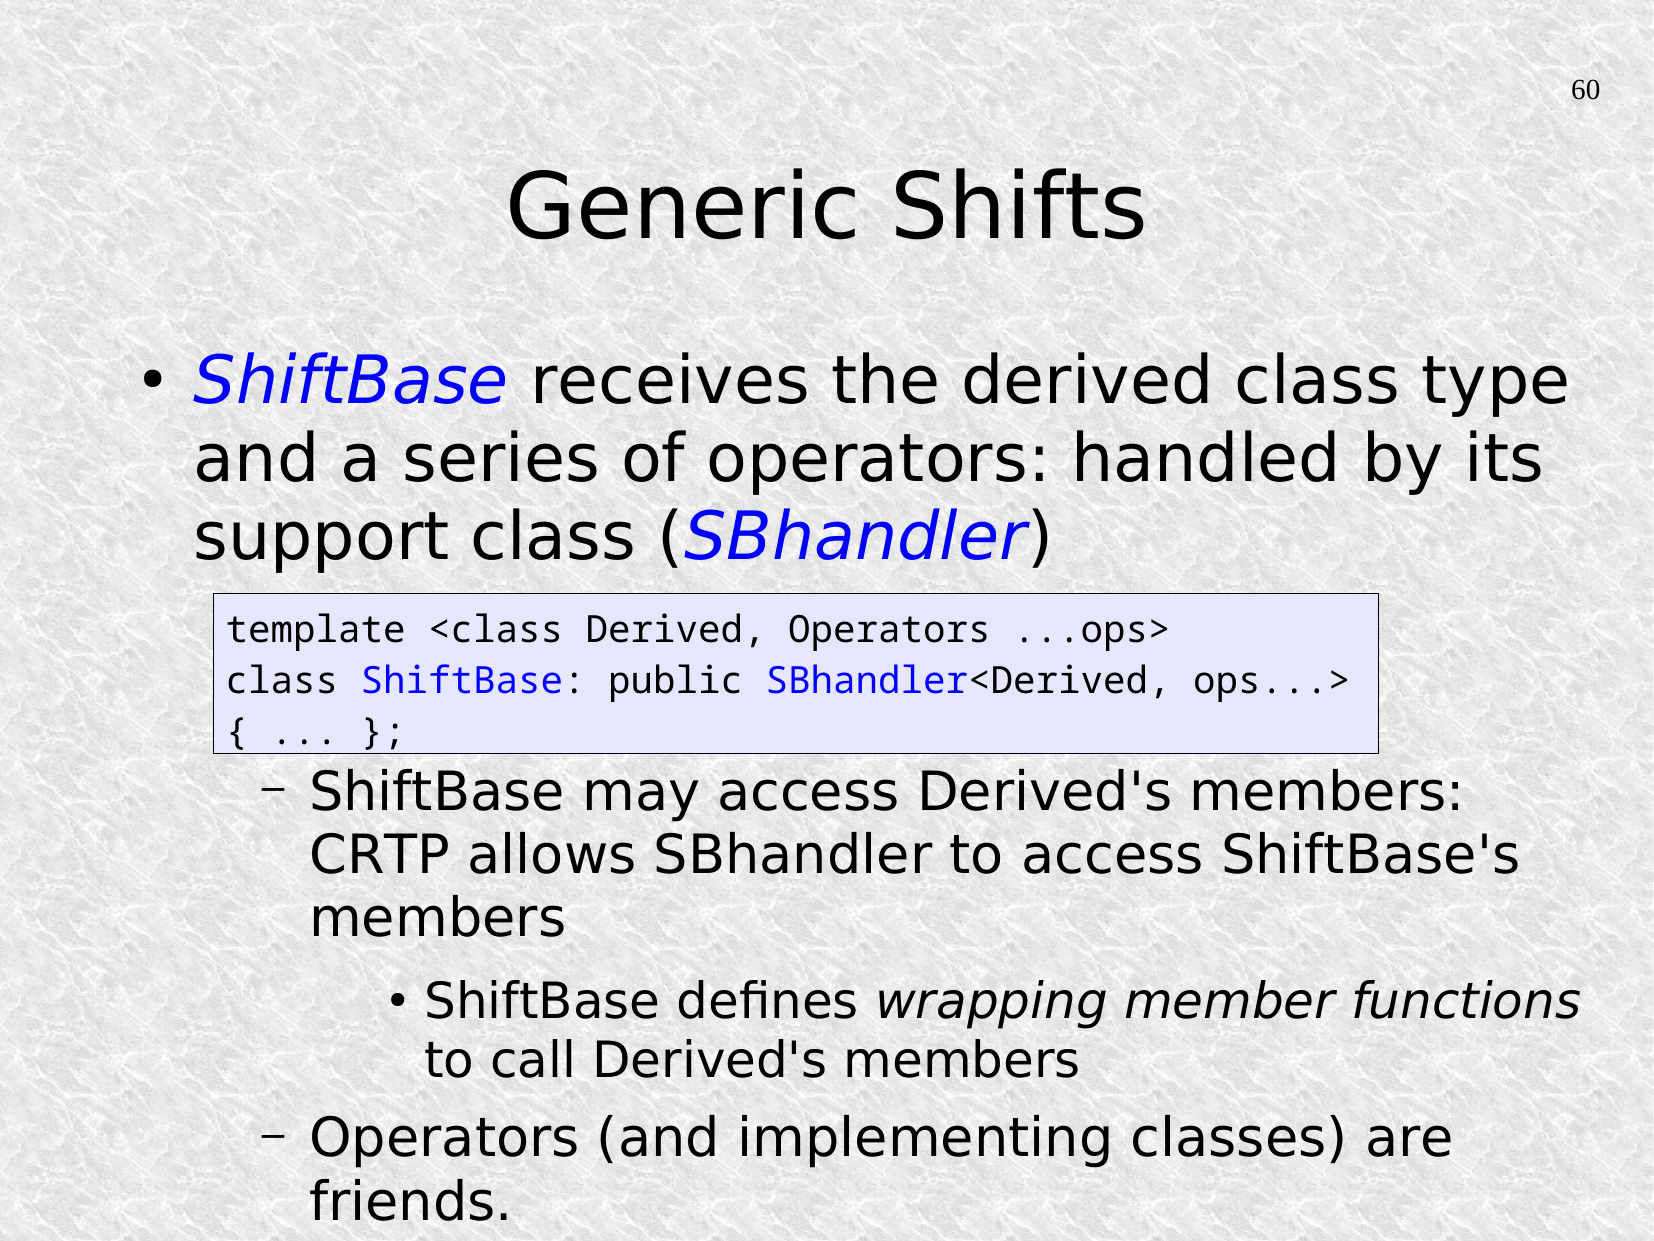

60
# Generic Shifts
ShiftBase receives the derived class type and a series of operators: handled by its support class (SBhandler)
ShiftBase may access Derived's members: CRTP allows SBhandler to access ShiftBase's members
ShiftBase defines wrapping member functions to call Derived's members
Operators (and implementing classes) are friends.
template <class Derived, Operators ...ops>
class ShiftBase: public SBhandler<Derived, ops...>
{ ... };